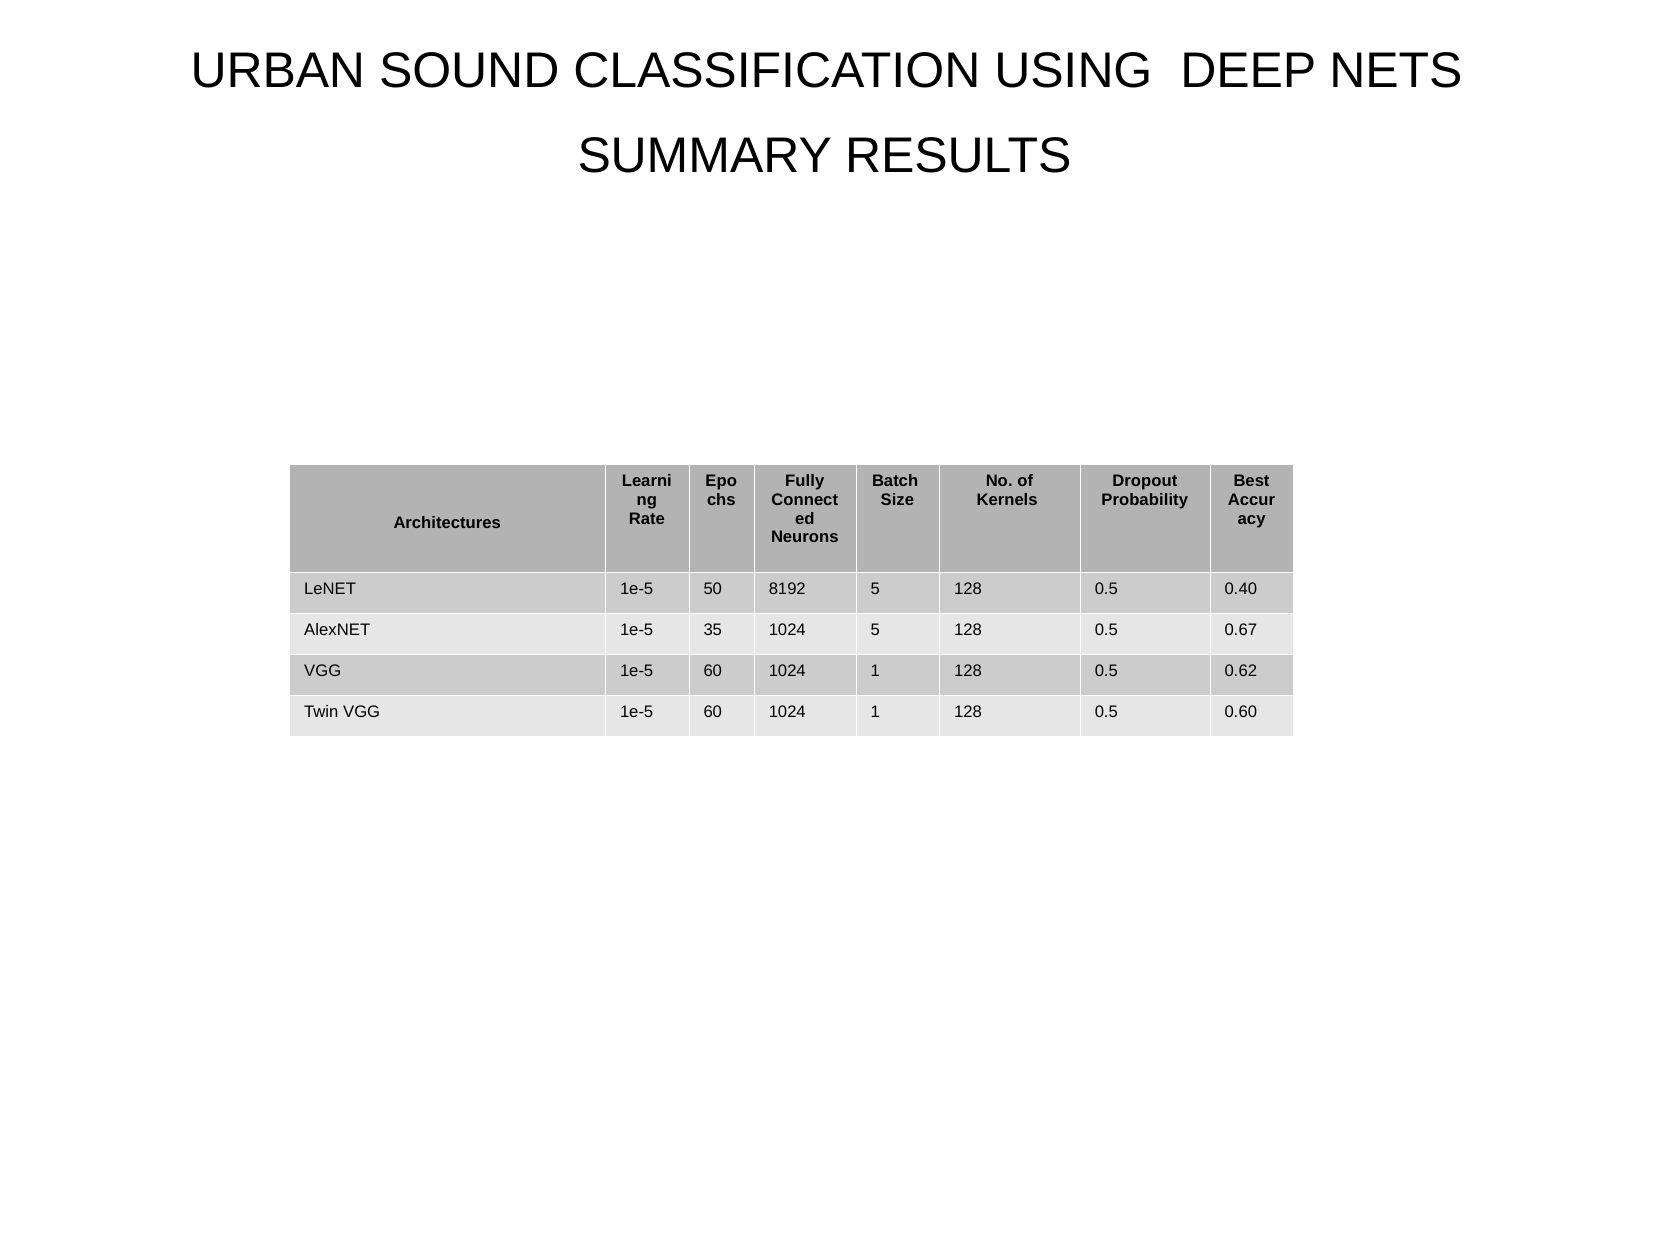

# URBAN SOUND CLASSIFICATION USING DEEP NETS
SUMMARY RESULTS
| Architectures | Learning Rate | Epochs | Fully Connected Neurons | Batch Size | No. of Kernels | Dropout Probability | Best Accuracy |
| --- | --- | --- | --- | --- | --- | --- | --- |
| LeNET | 1e-5 | 50 | 8192 | 5 | 128 | 0.5 | 0.40 |
| AlexNET | 1e-5 | 35 | 1024 | 5 | 128 | 0.5 | 0.67 |
| VGG | 1e-5 | 60 | 1024 | 1 | 128 | 0.5 | 0.62 |
| Twin VGG | 1e-5 | 60 | 1024 | 1 | 128 | 0.5 | 0.60 |